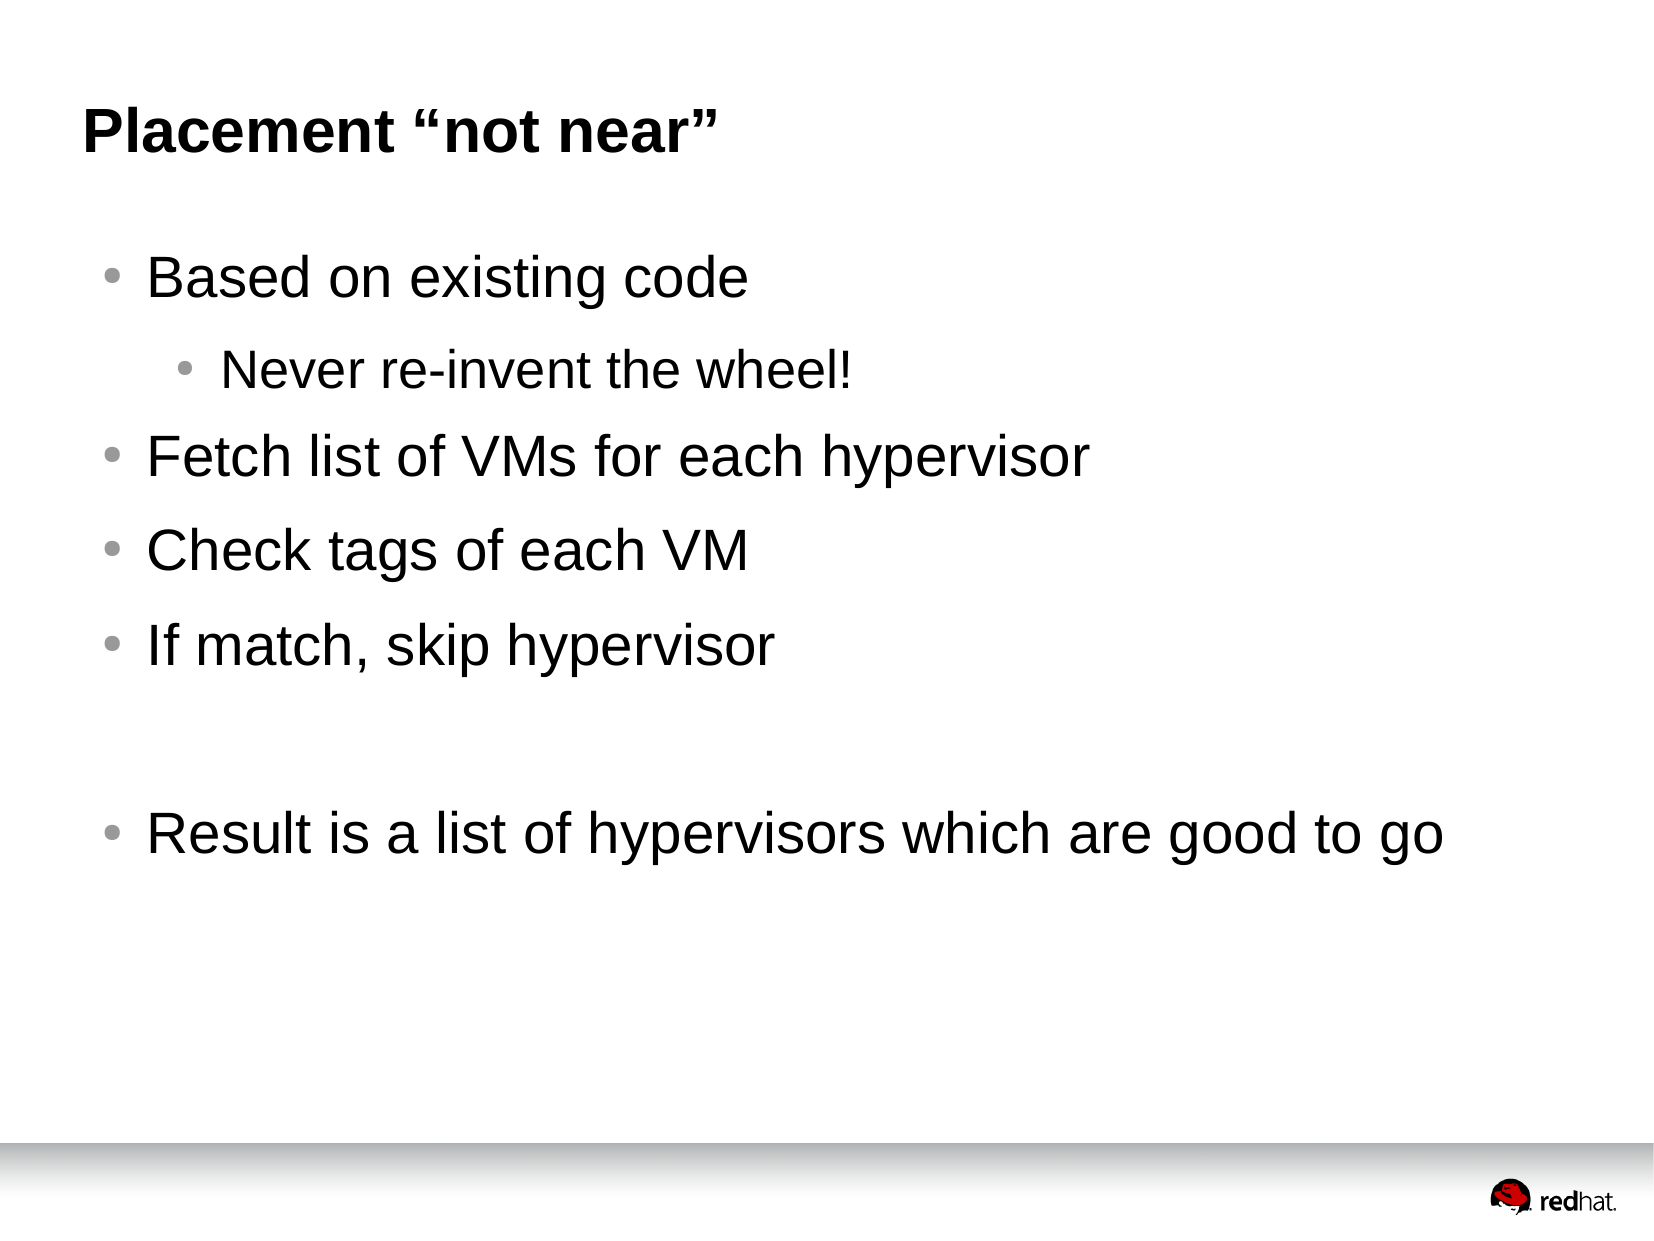

# Placement “not near”
Based on existing code
Never re-invent the wheel!
Fetch list of VMs for each hypervisor
Check tags of each VM
If match, skip hypervisor
Result is a list of hypervisors which are good to go